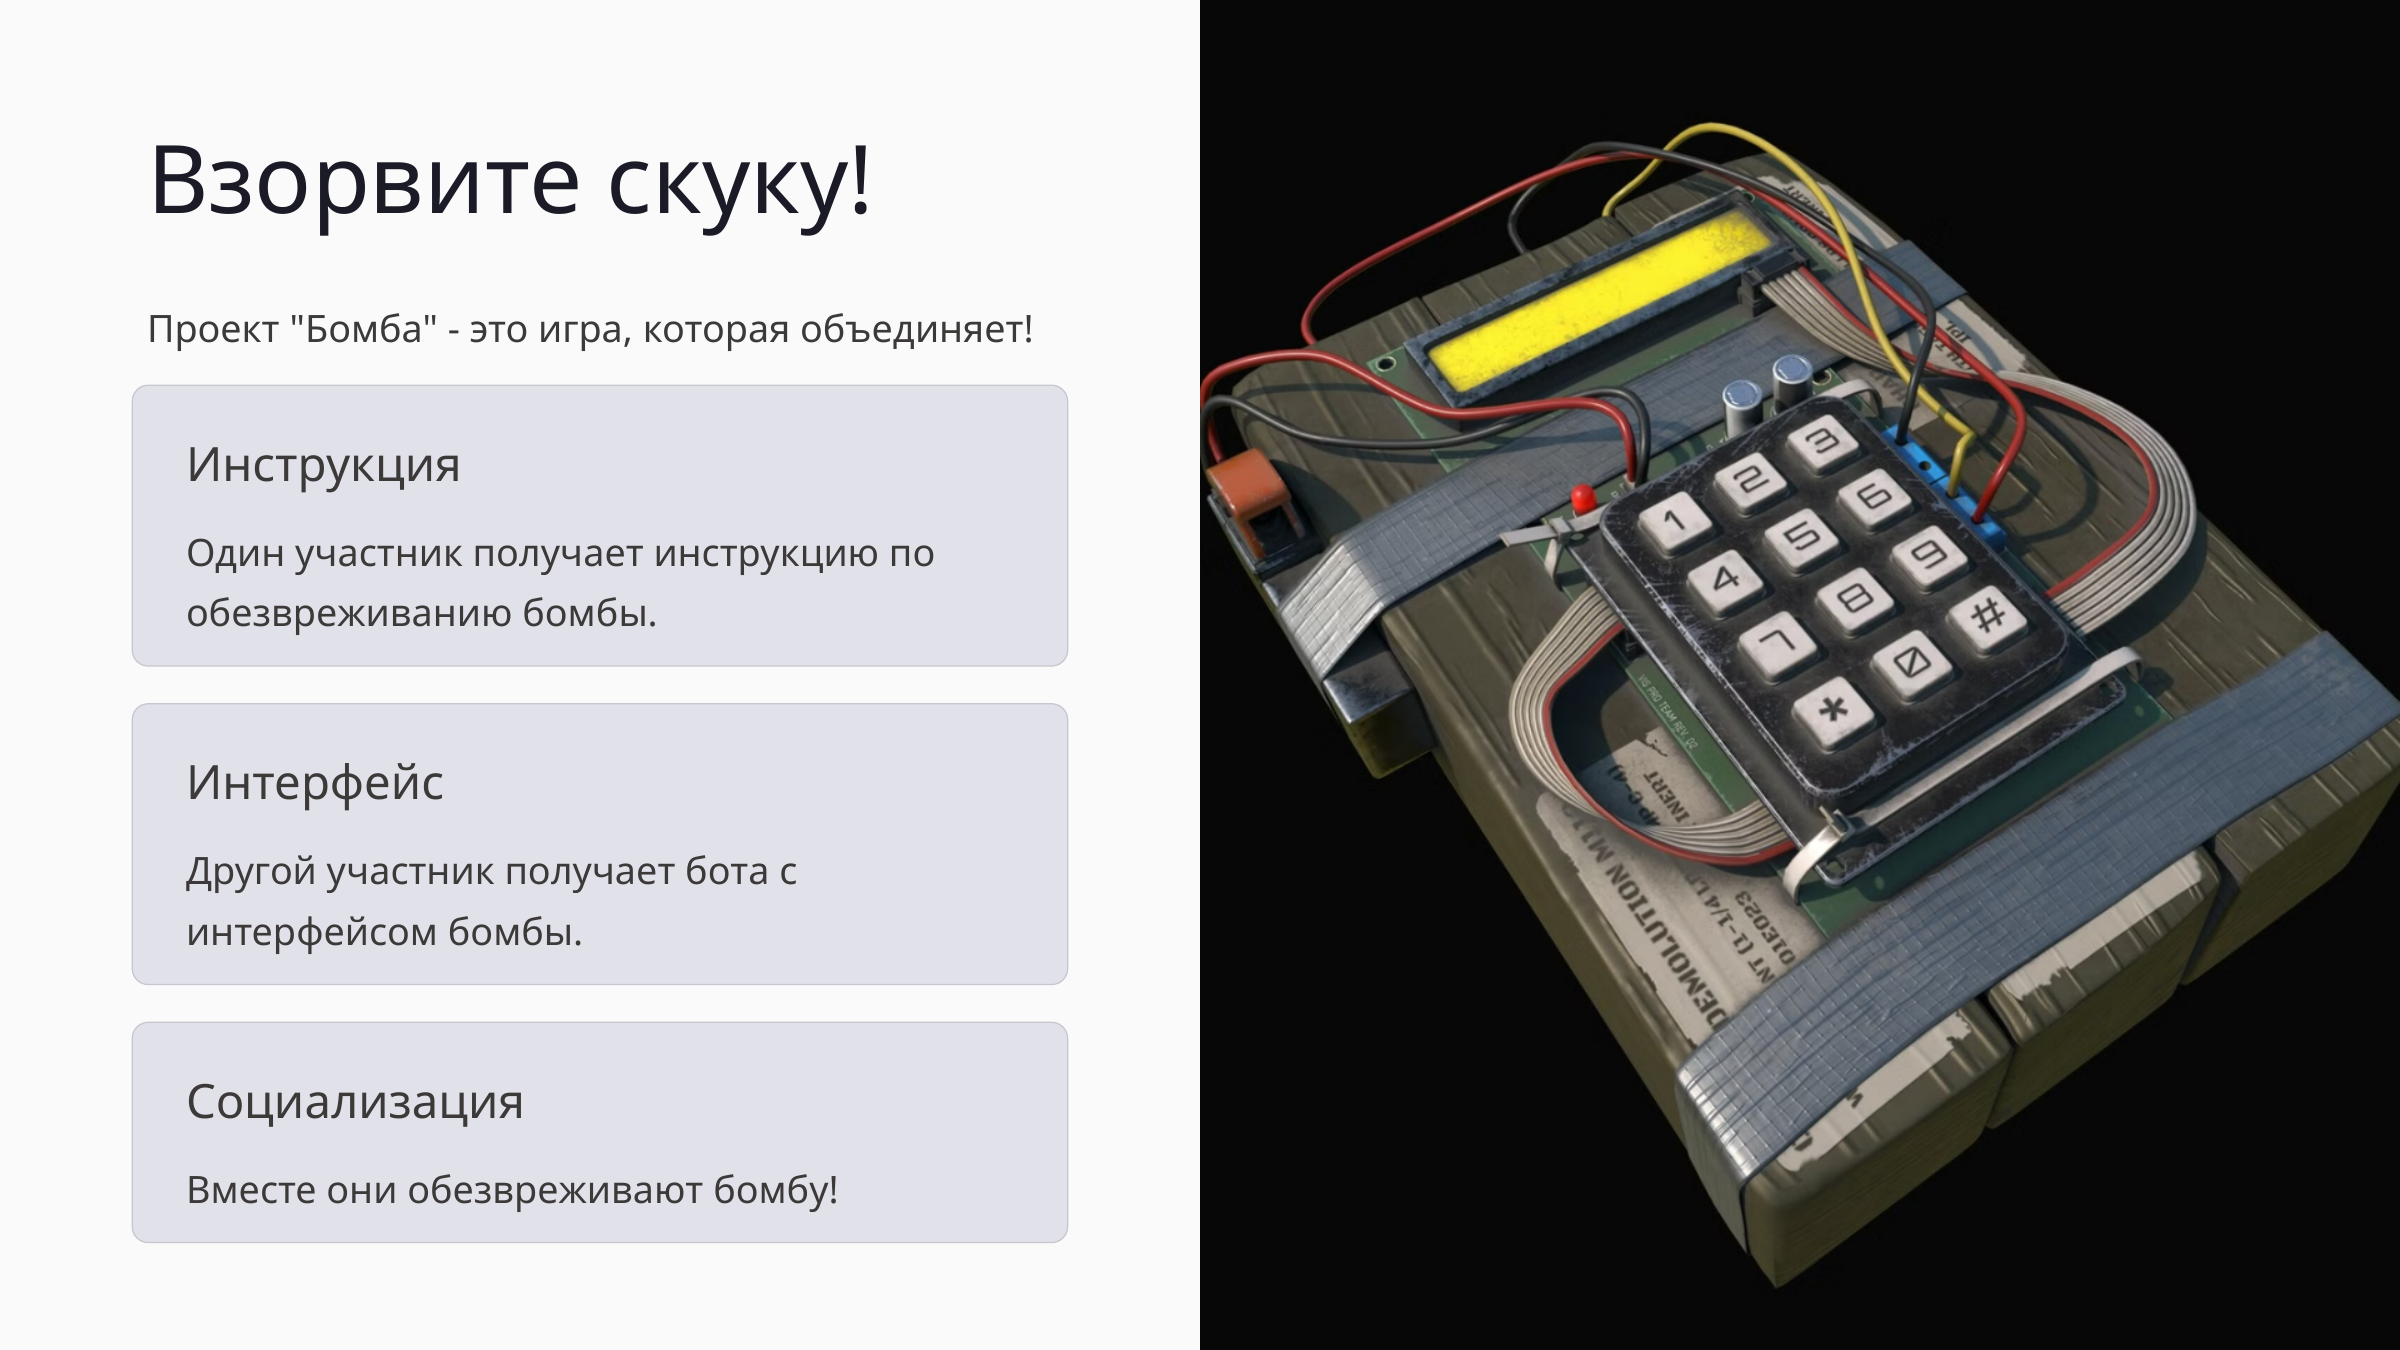

Взорвите скуку!
Проект "Бомба" - это игра, которая объединяет!
Инструкция
Один участник получает инструкцию по обезвреживанию бомбы.
Интерфейс
Другой участник получает бота с интерфейсом бомбы.
Социализация
Вместе они обезвреживают бомбу!